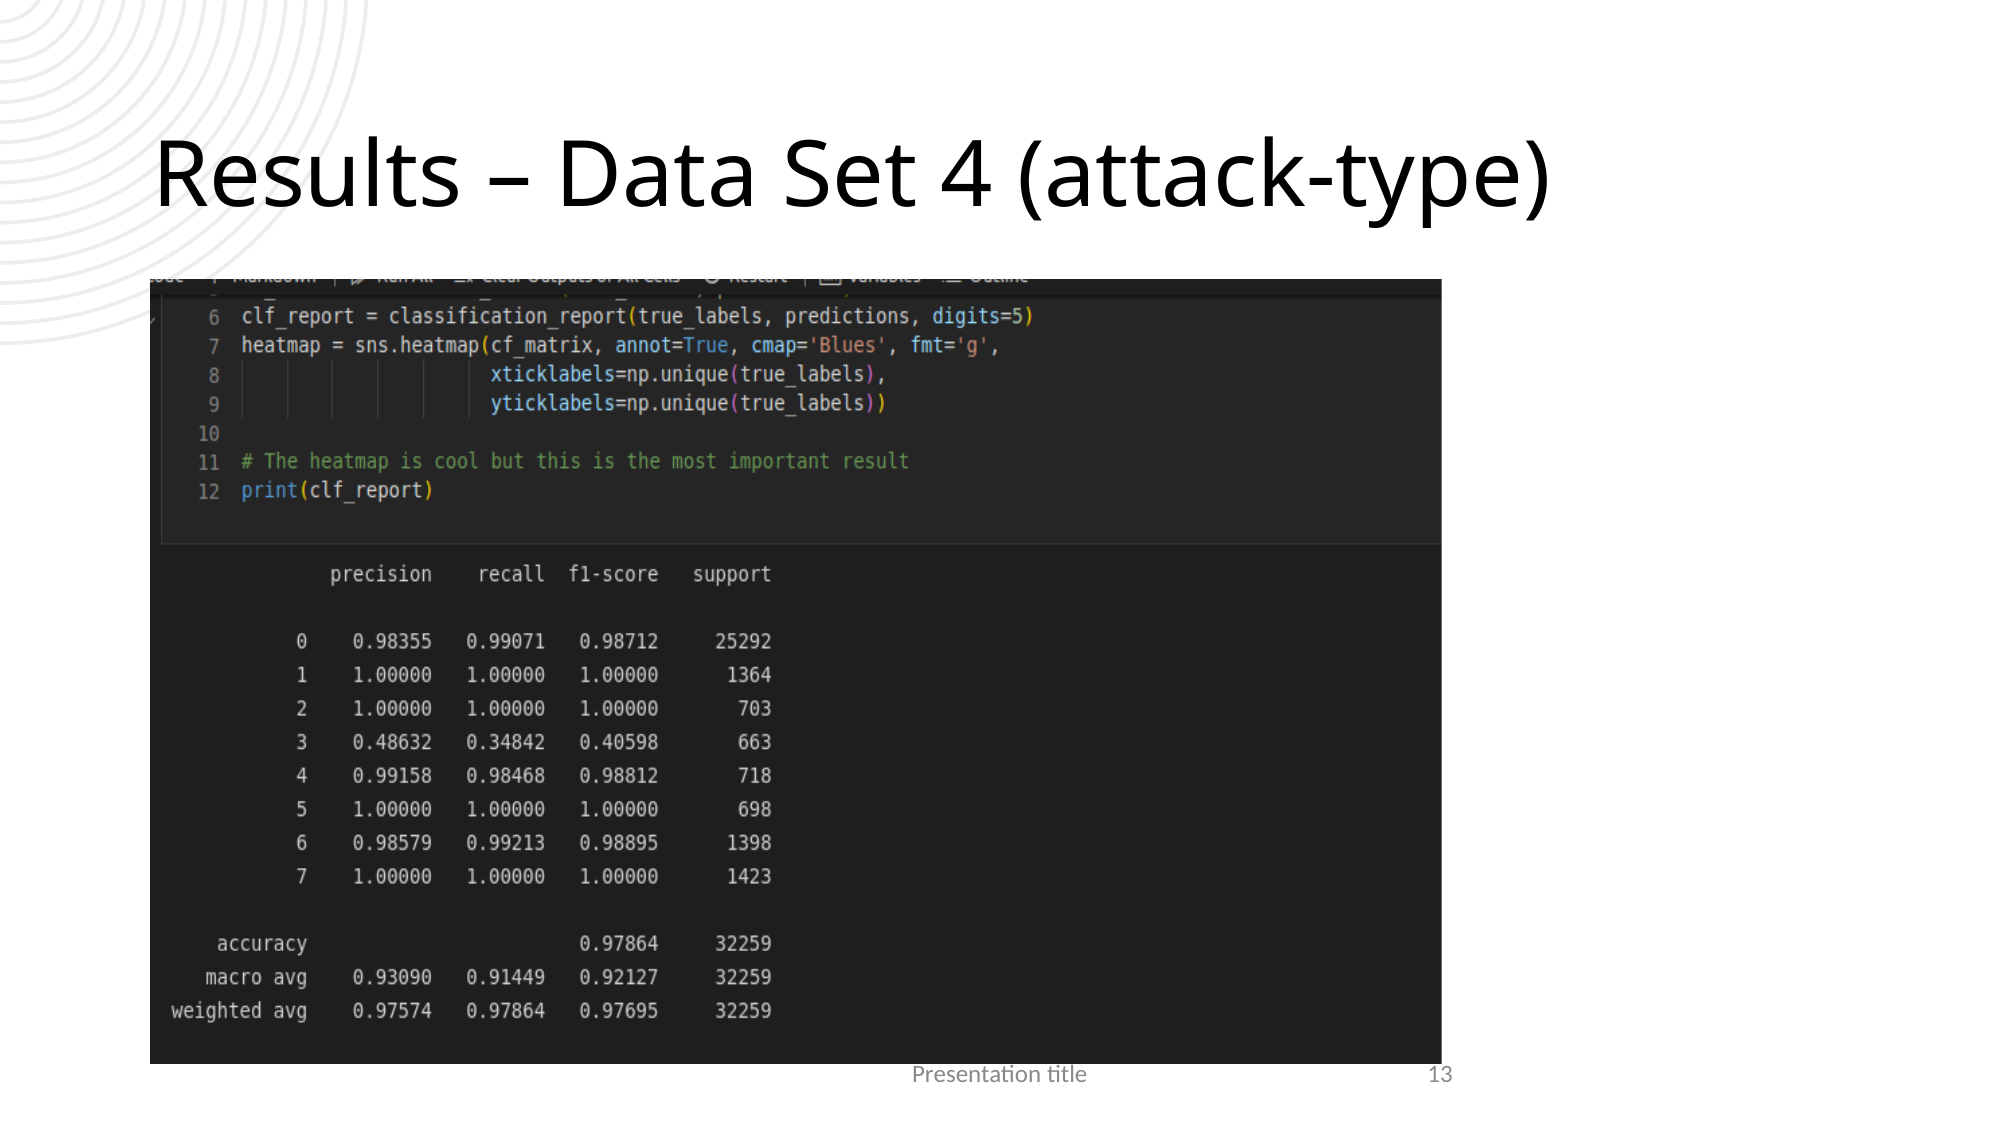

# Results – Data Set 4 (attack-type)
Presentation title